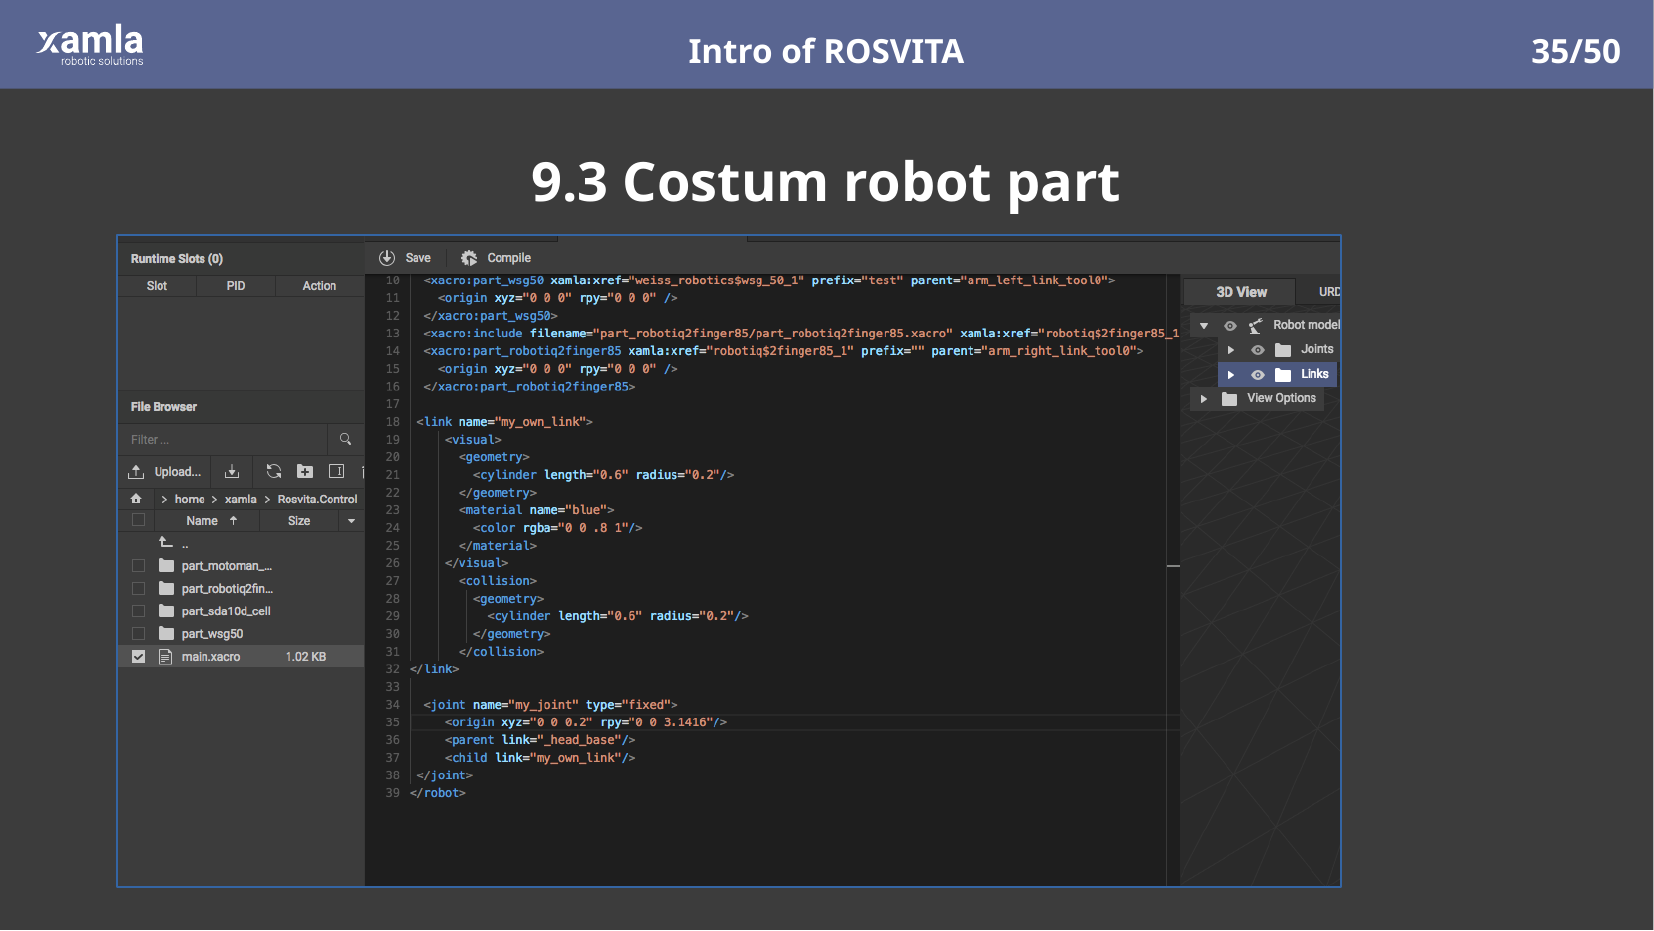

Intro of ROSVITA
35/50
9.3 Costum robot part